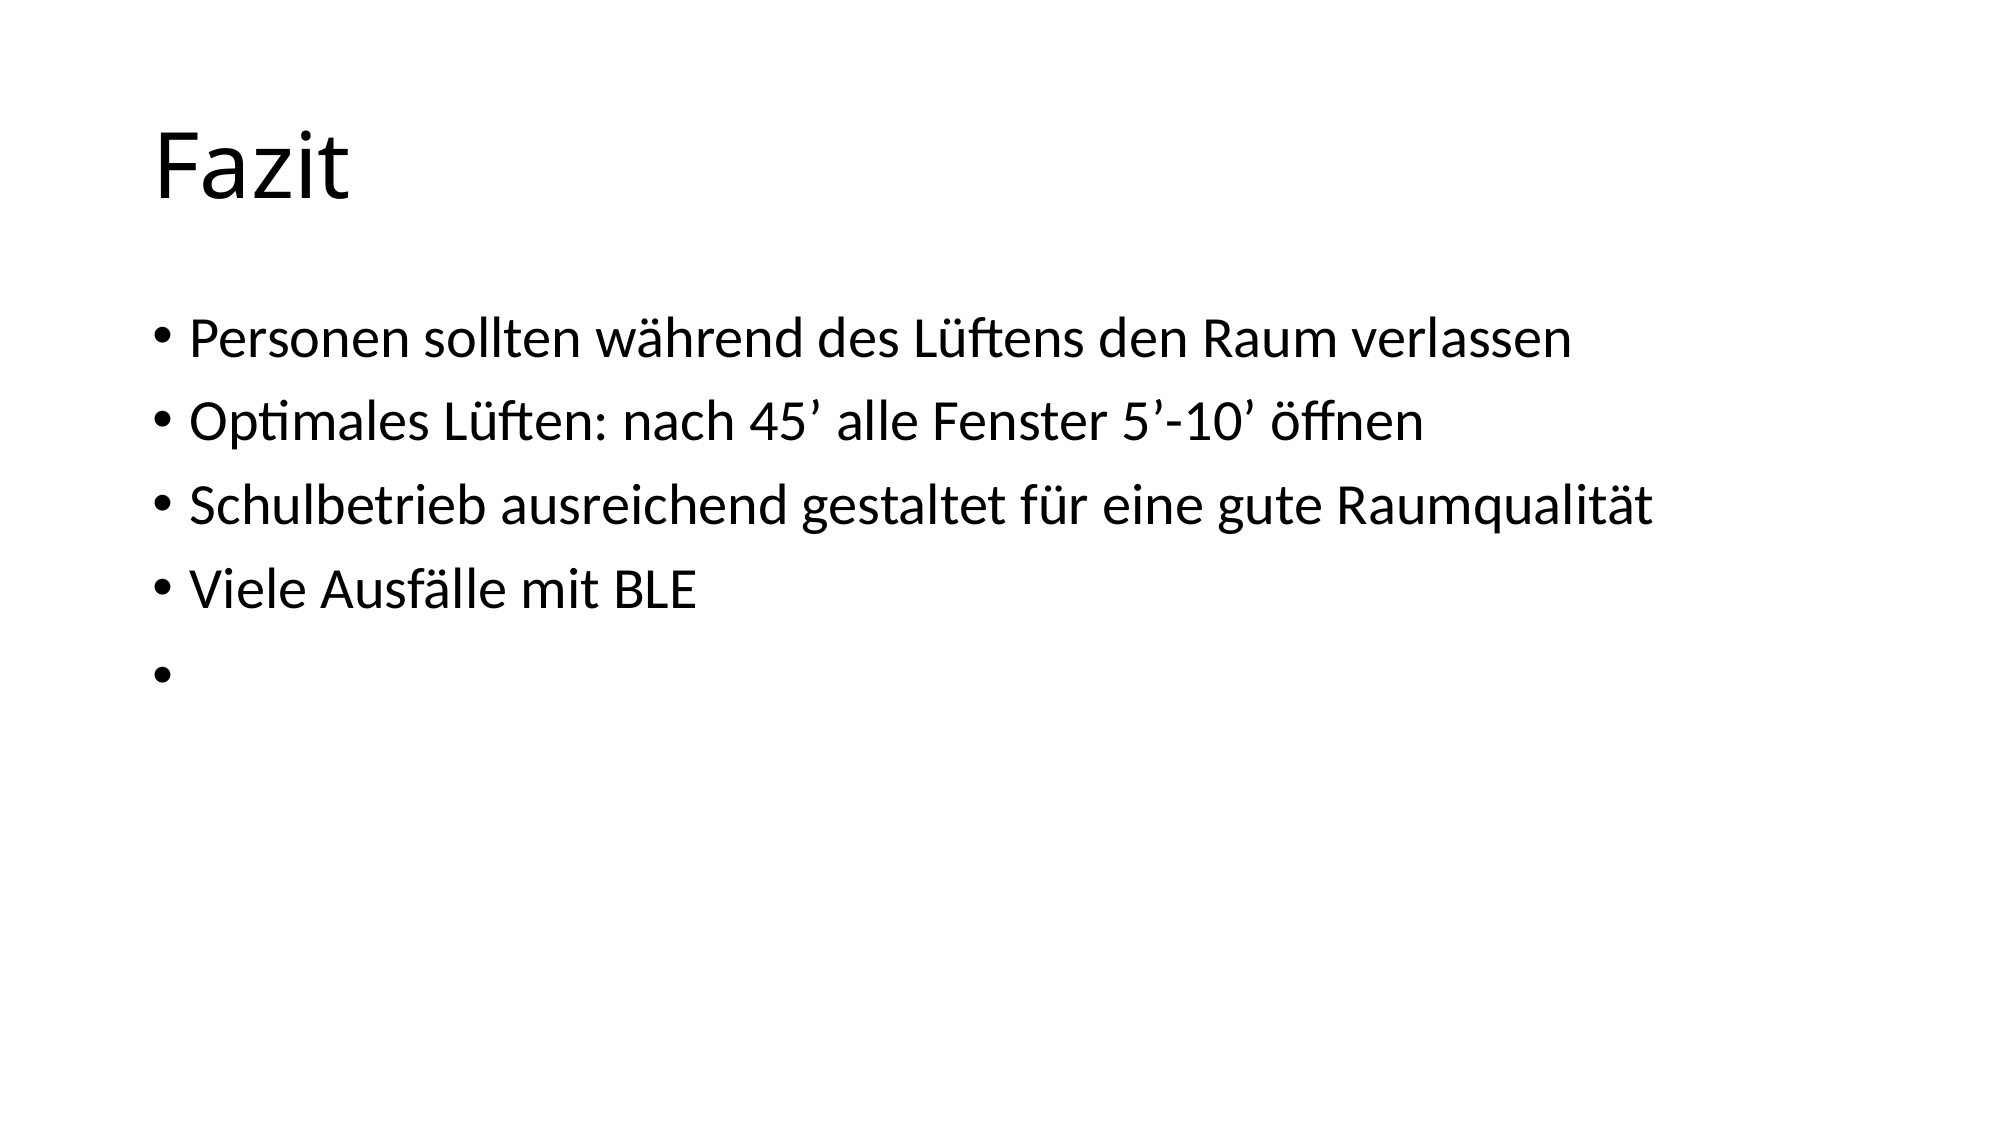

# Fazit
Personen sollten während des Lüftens den Raum verlassen
Optimales Lüften: nach 45’ alle Fenster 5’-10’ öffnen
Schulbetrieb ausreichend gestaltet für eine gute Raumqualität
Viele Ausfälle mit BLE